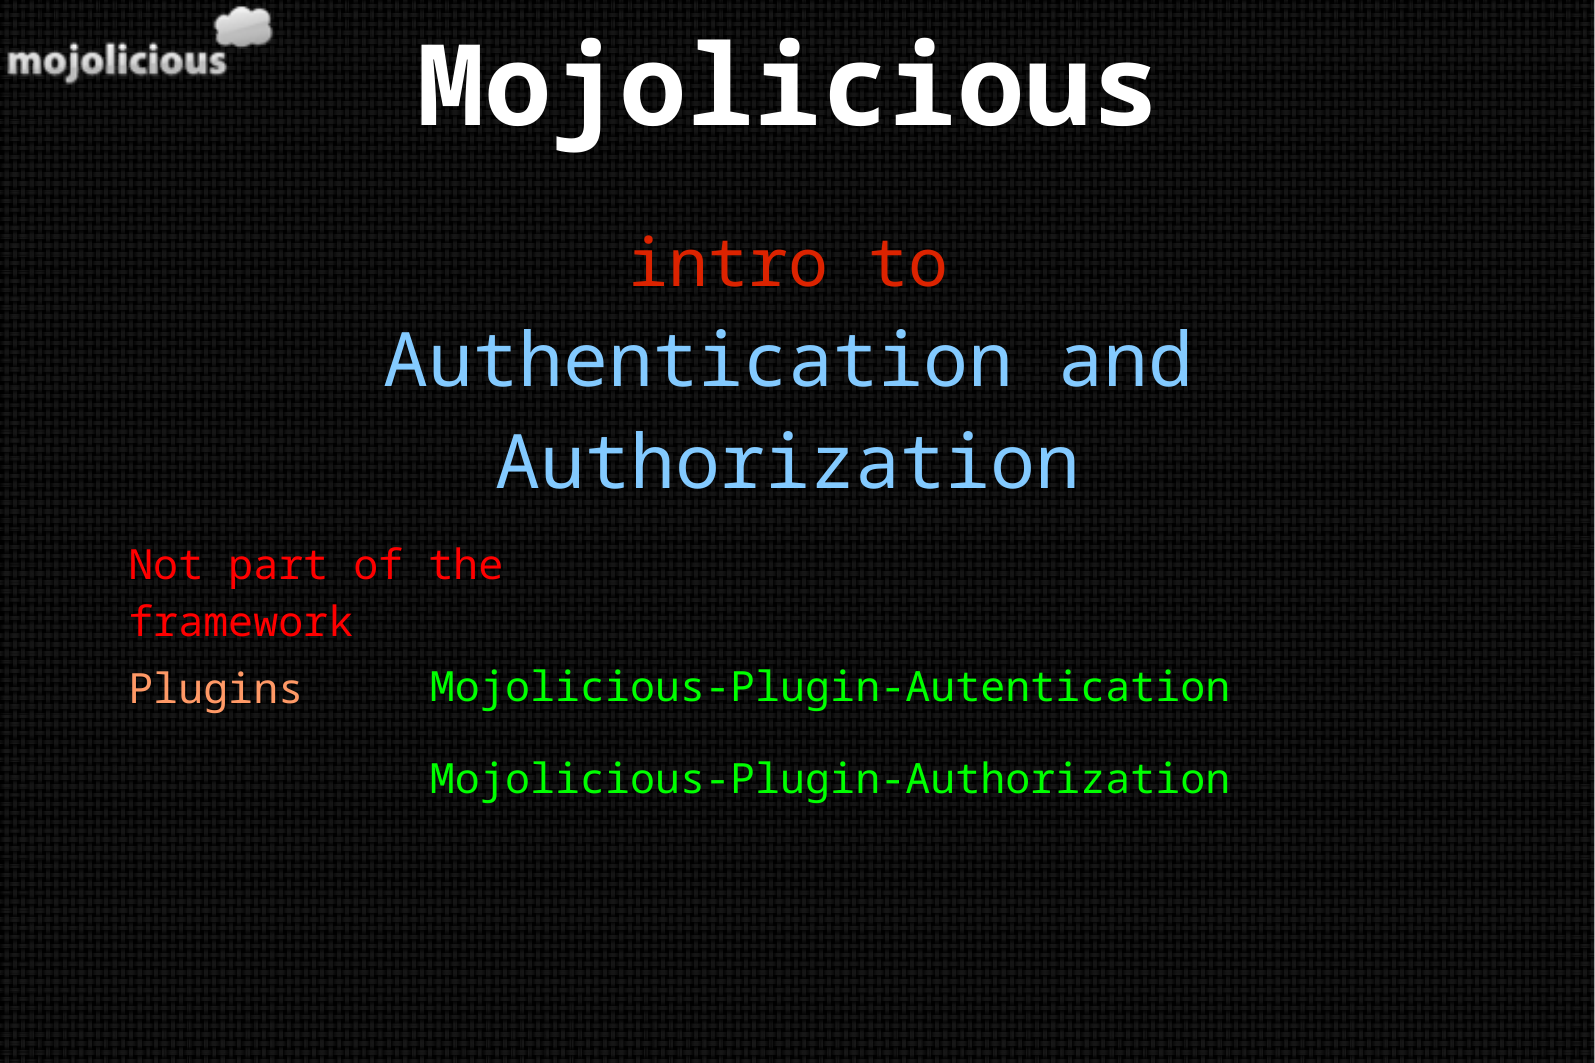

# Mojolicious
intro to
Authentication and Authorization
Not part of the framework
Mojolicious-Plugin-Autentication
Plugins
Mojolicious-Plugin-Authorization